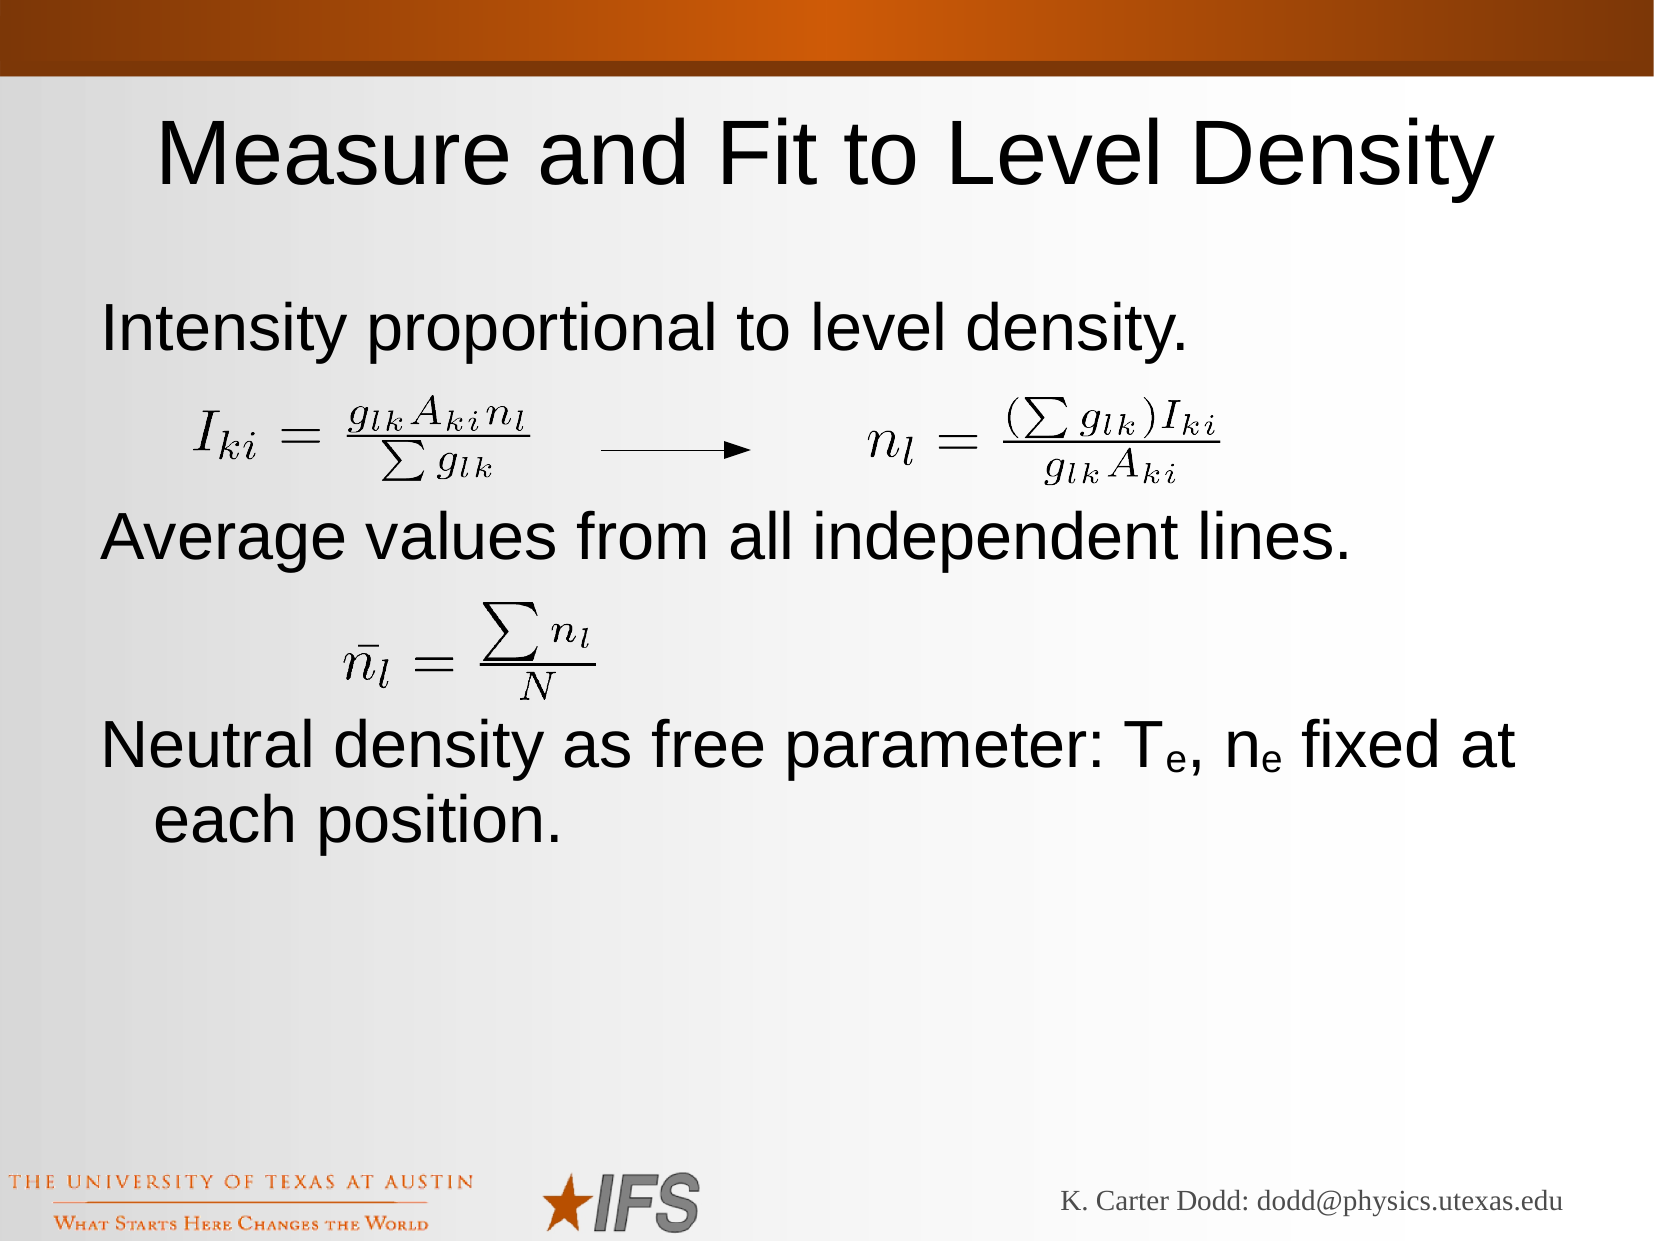

# Measure and Fit to Level Density
Intensity proportional to level density.
Average values from all independent lines.
Neutral density as free parameter: Te, ne fixed at each position.